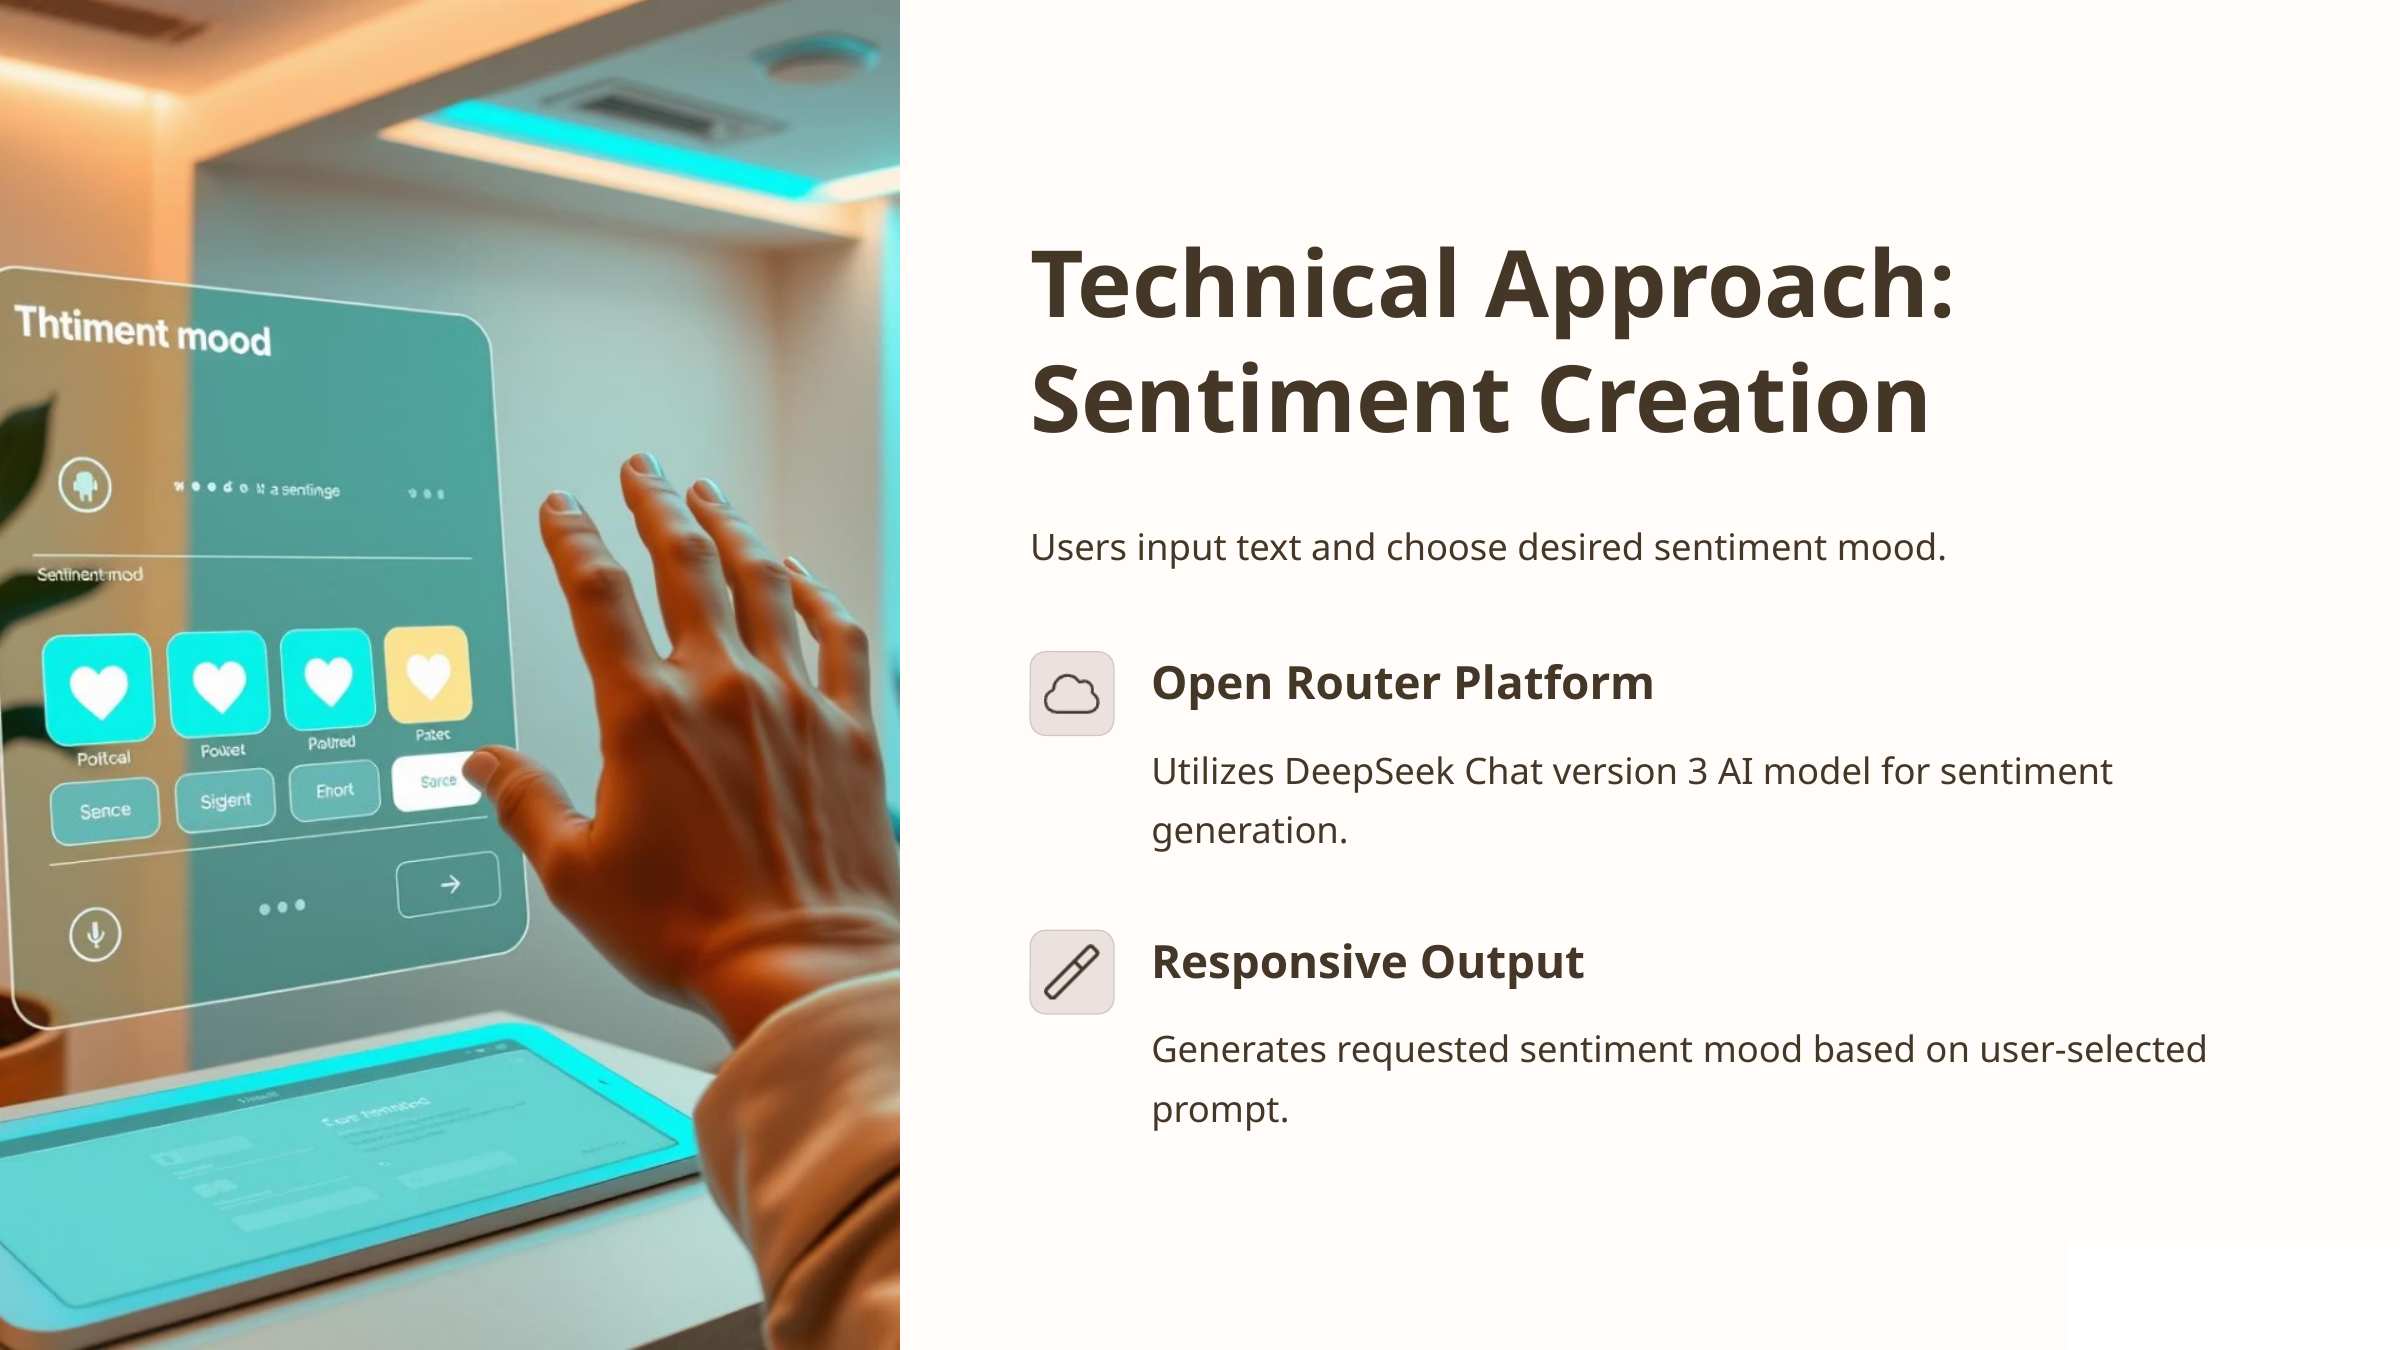

Technical Approach: Sentiment Creation
Users input text and choose desired sentiment mood.
Open Router Platform
Utilizes DeepSeek Chat version 3 AI model for sentiment generation.
Responsive Output
Generates requested sentiment mood based on user-selected prompt.